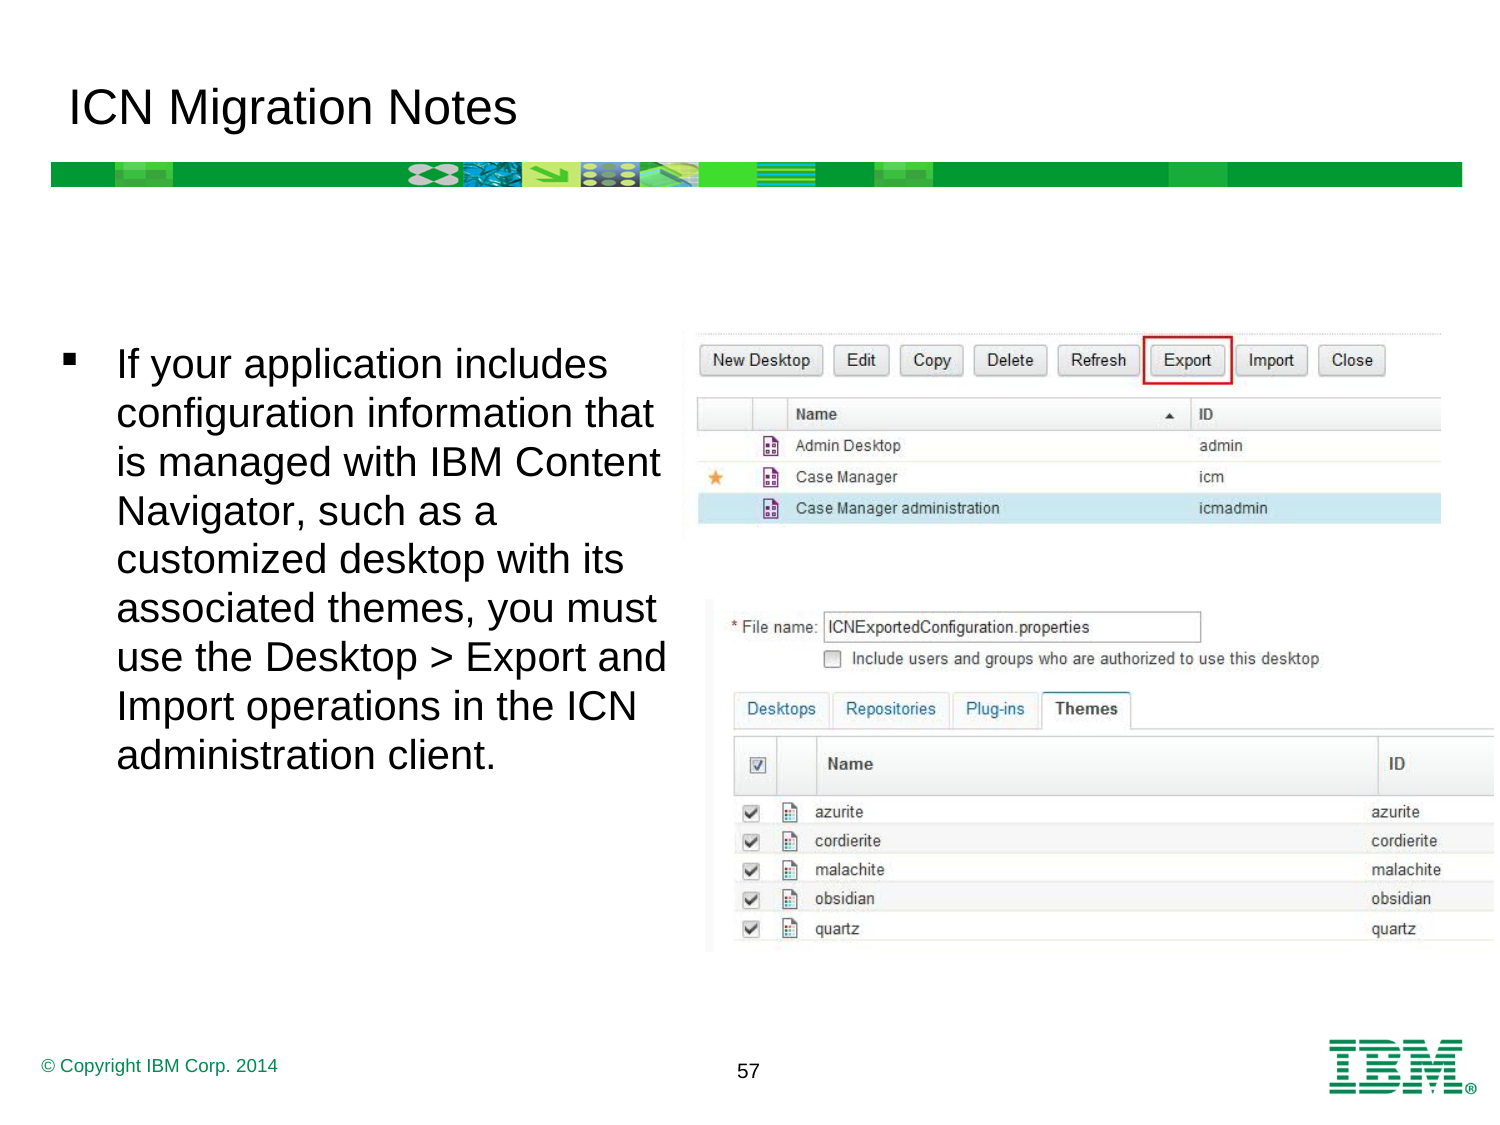

# ICN Migration Notes
If your application includes configuration information that is managed with IBM Content Navigator, such as a customized desktop with its associated themes, you must use the Desktop > Export and Import operations in the ICN administration client.
57